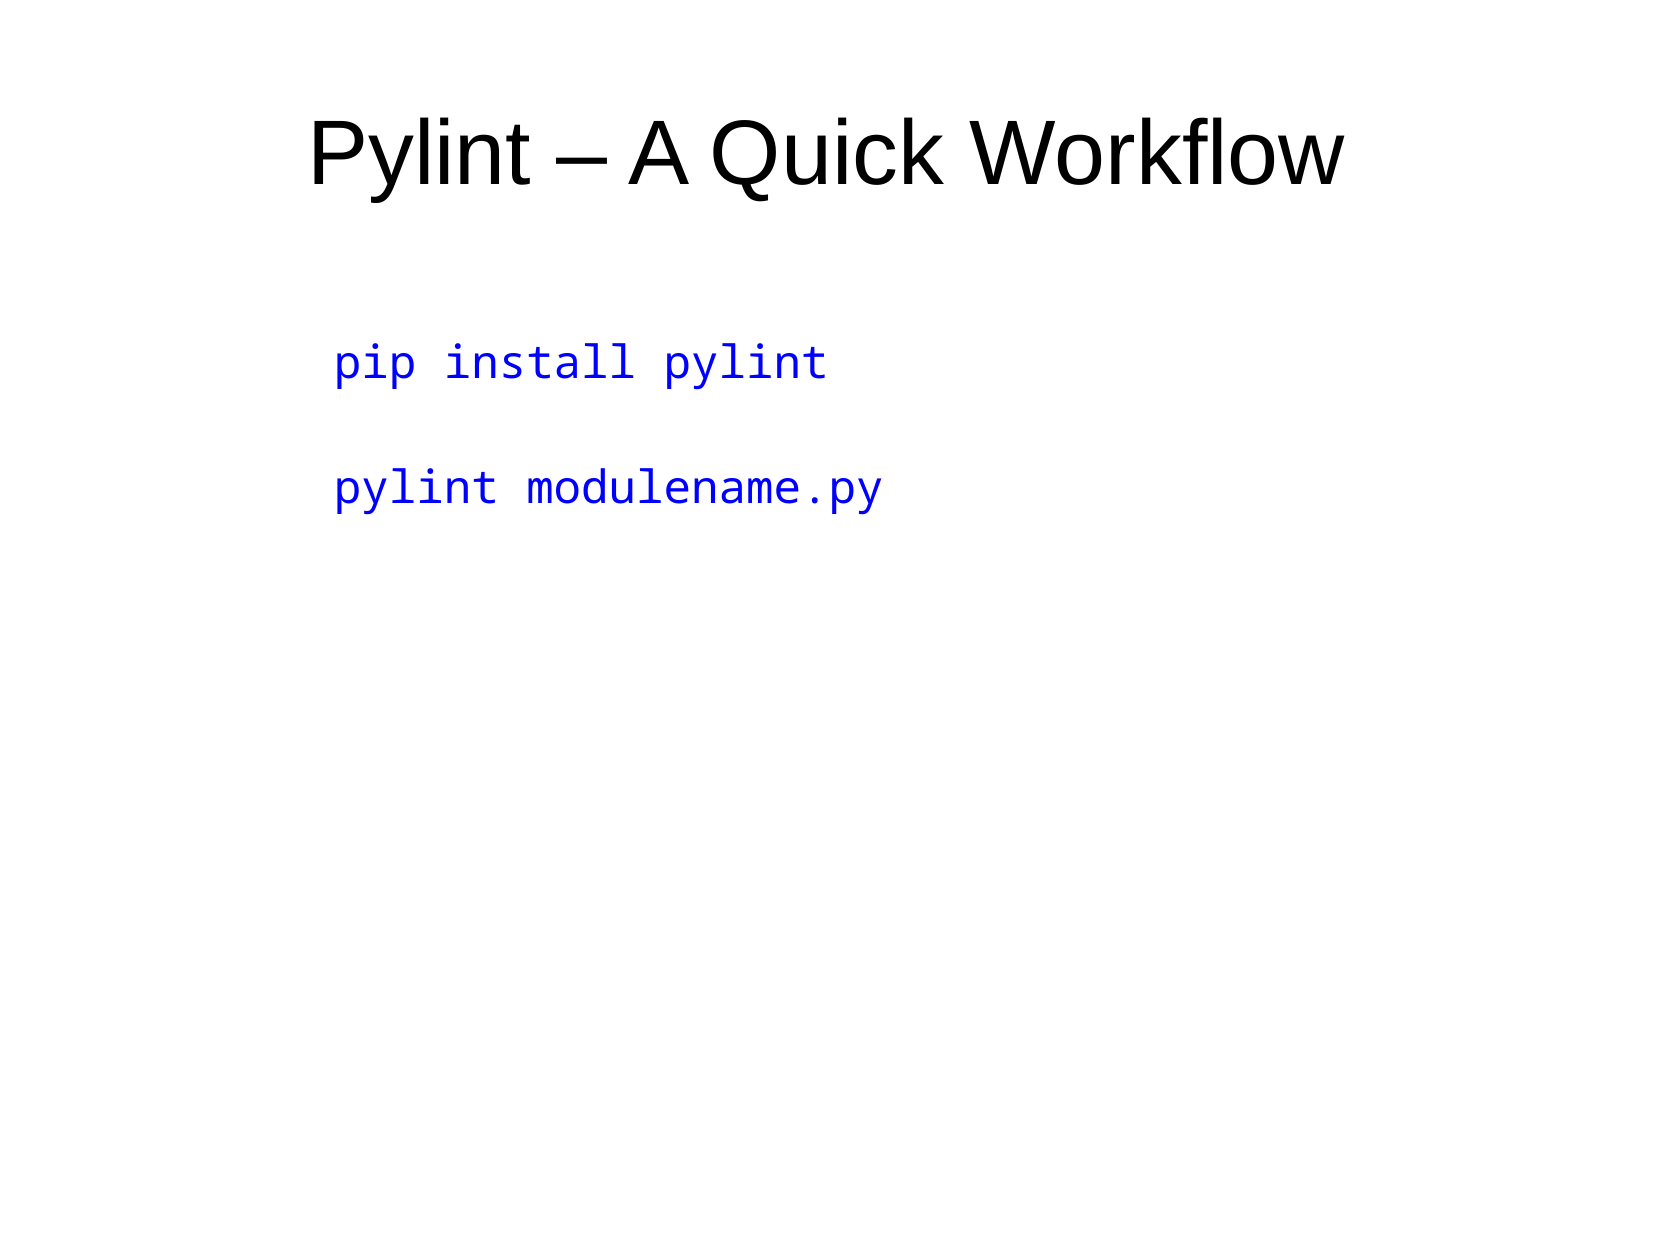

# Pylint – A Quick Workflow
pip install pylint
pylint modulename.py